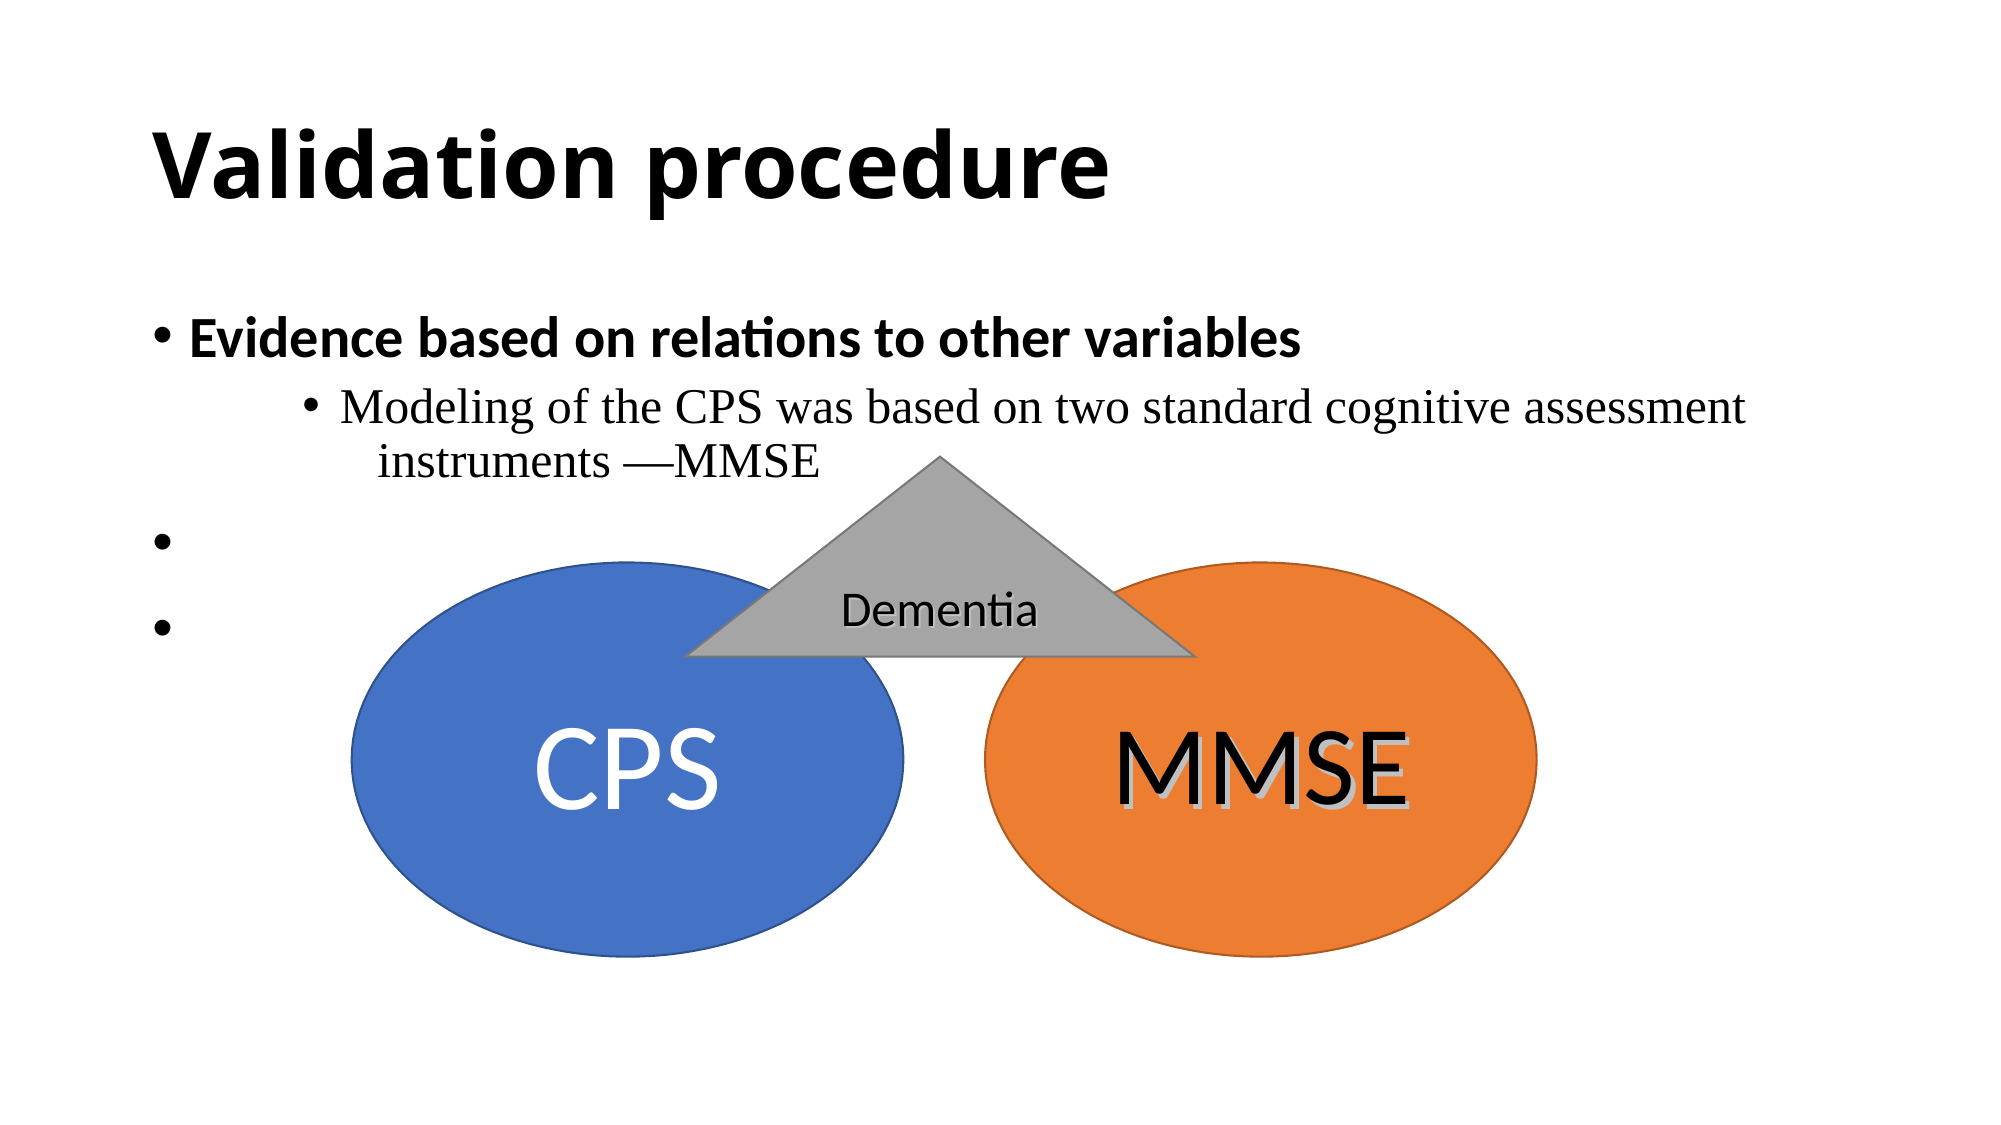

# Validation procedure
Evidence based on relations to other variables
Modeling of the CPS was based on two standard cognitive assessment instruments —MMSE
Dementia
CPS
MMSE